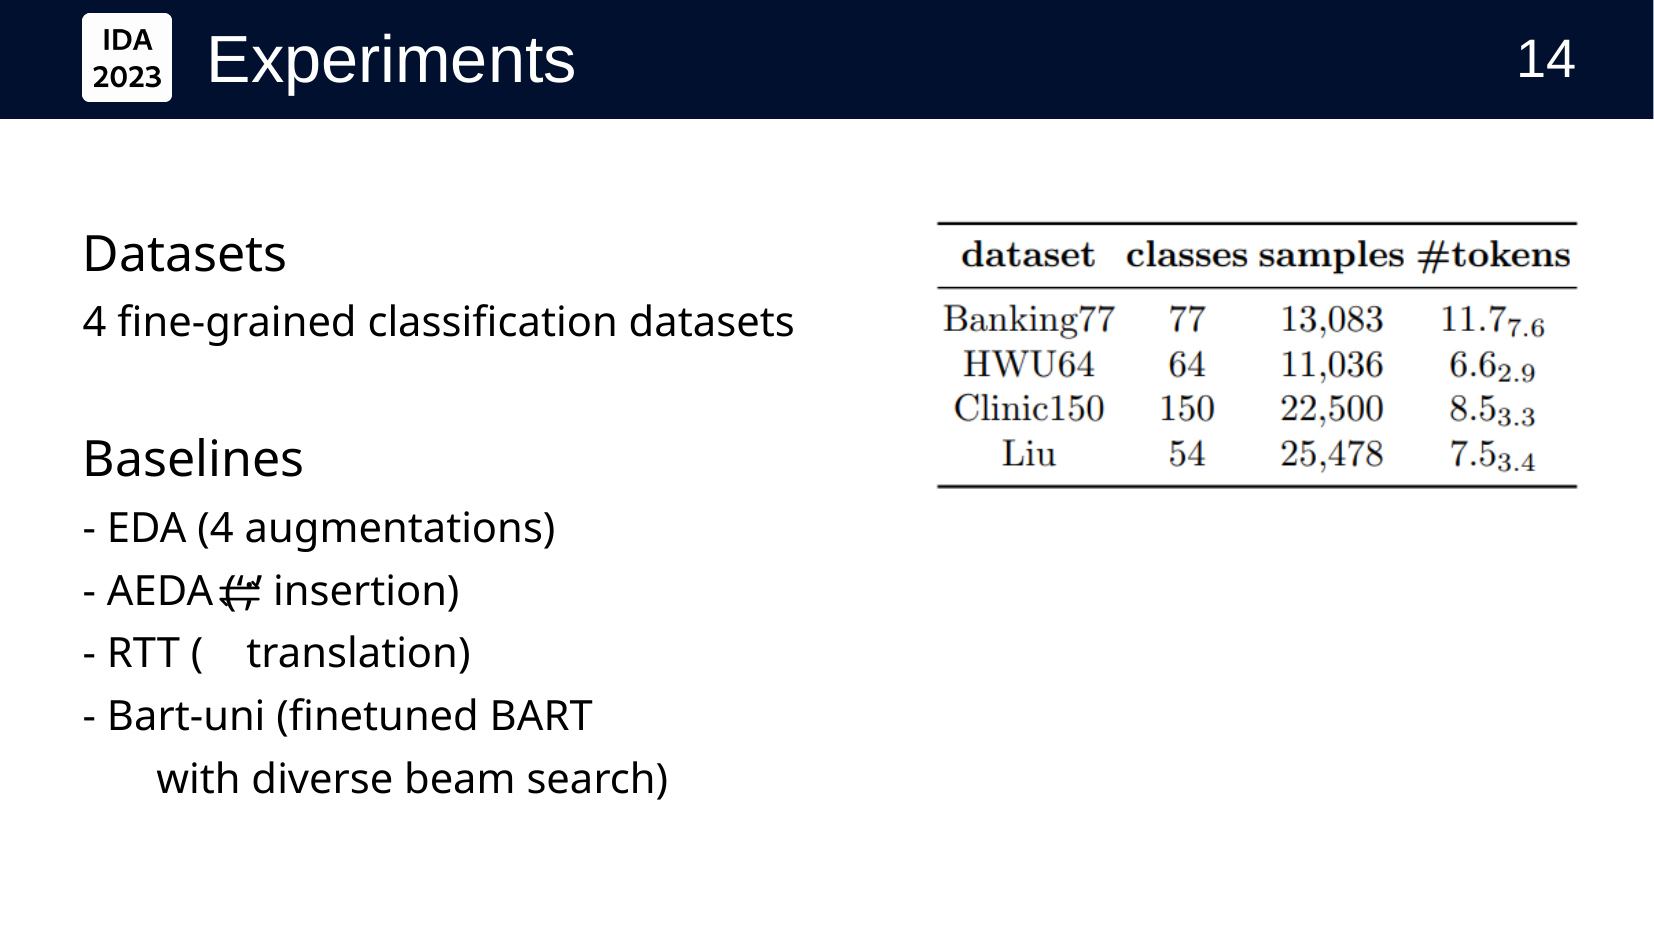

Experiments
# Datasets
4 fine-grained classification datasets
Baselines
- EDA (4 augmentations)
- AEDA (‘;’ insertion)
- RTT ( translation)
- Bart-uni (finetuned BART
	with diverse beam search)